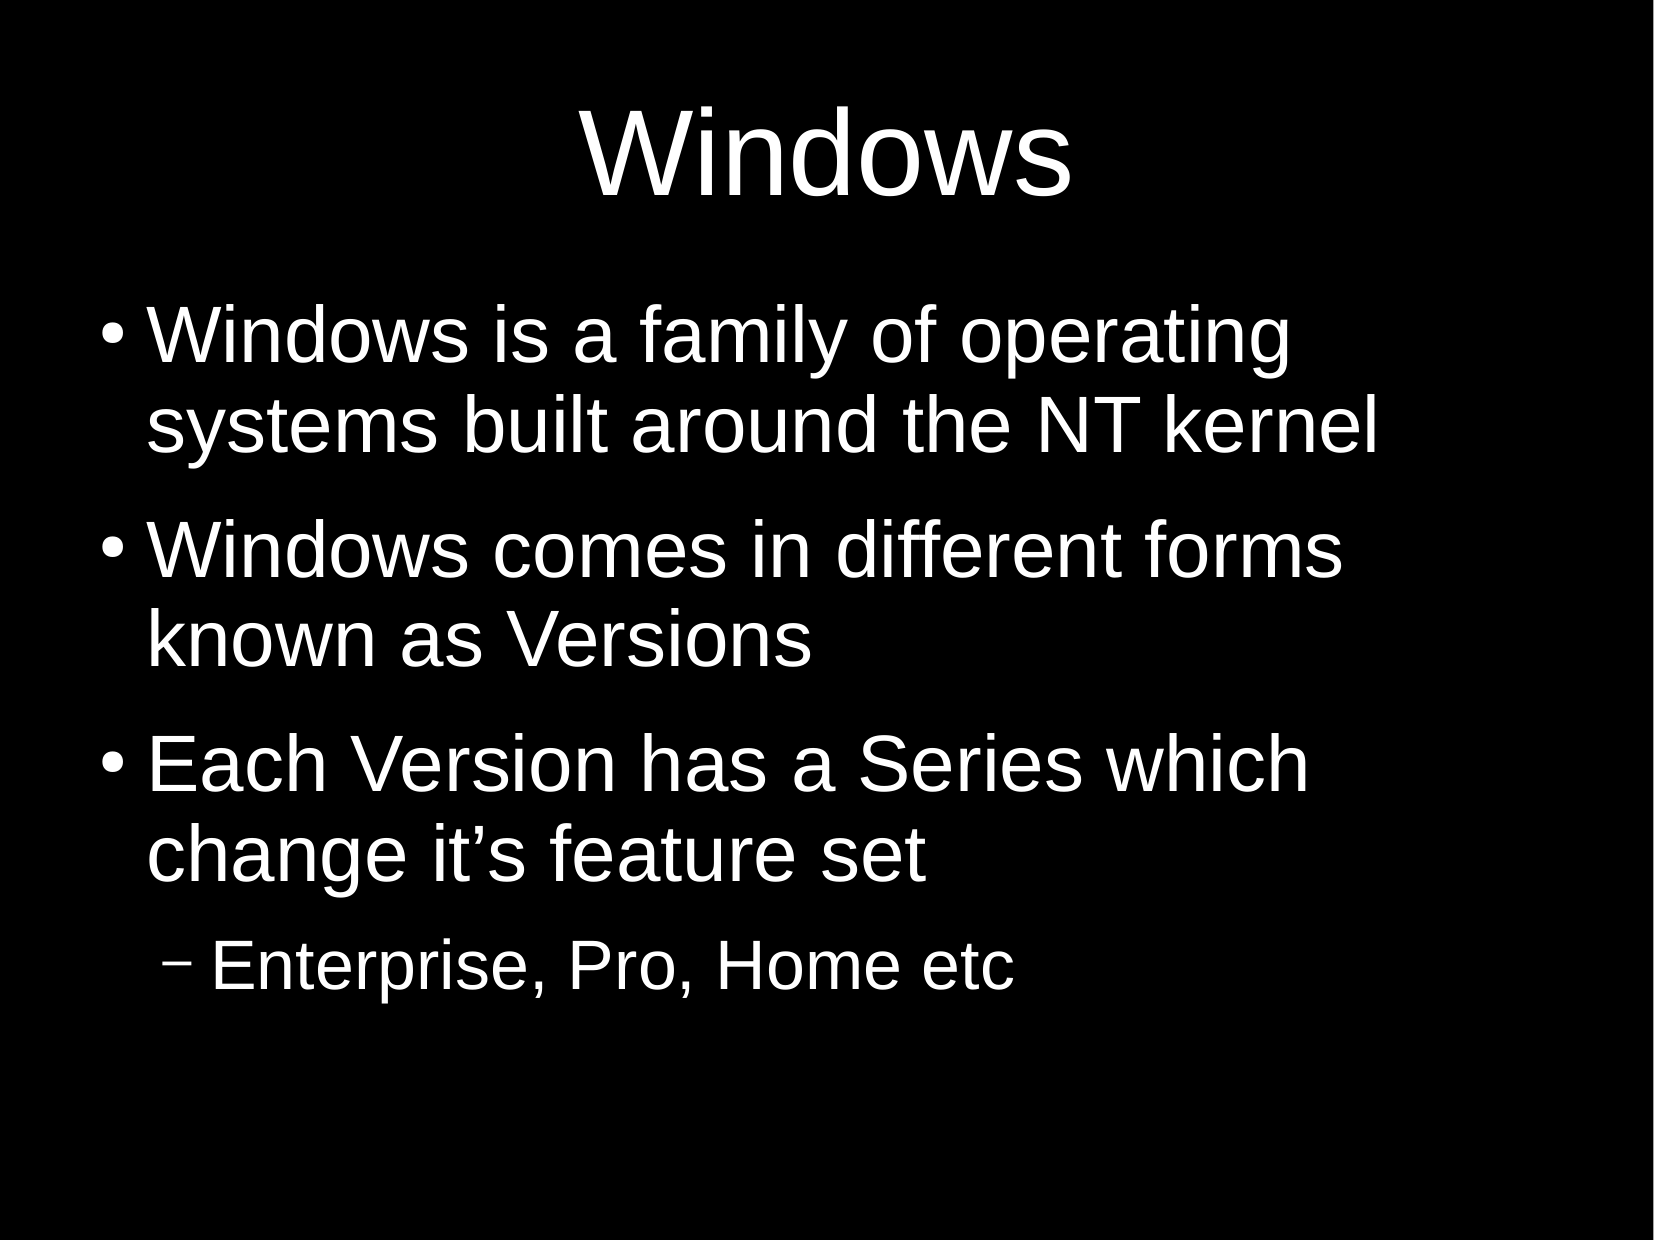

# Windows
Windows is a family of operating systems built around the NT kernel
Windows comes in different forms known as Versions
Each Version has a Series which change it’s feature set
Enterprise, Pro, Home etc